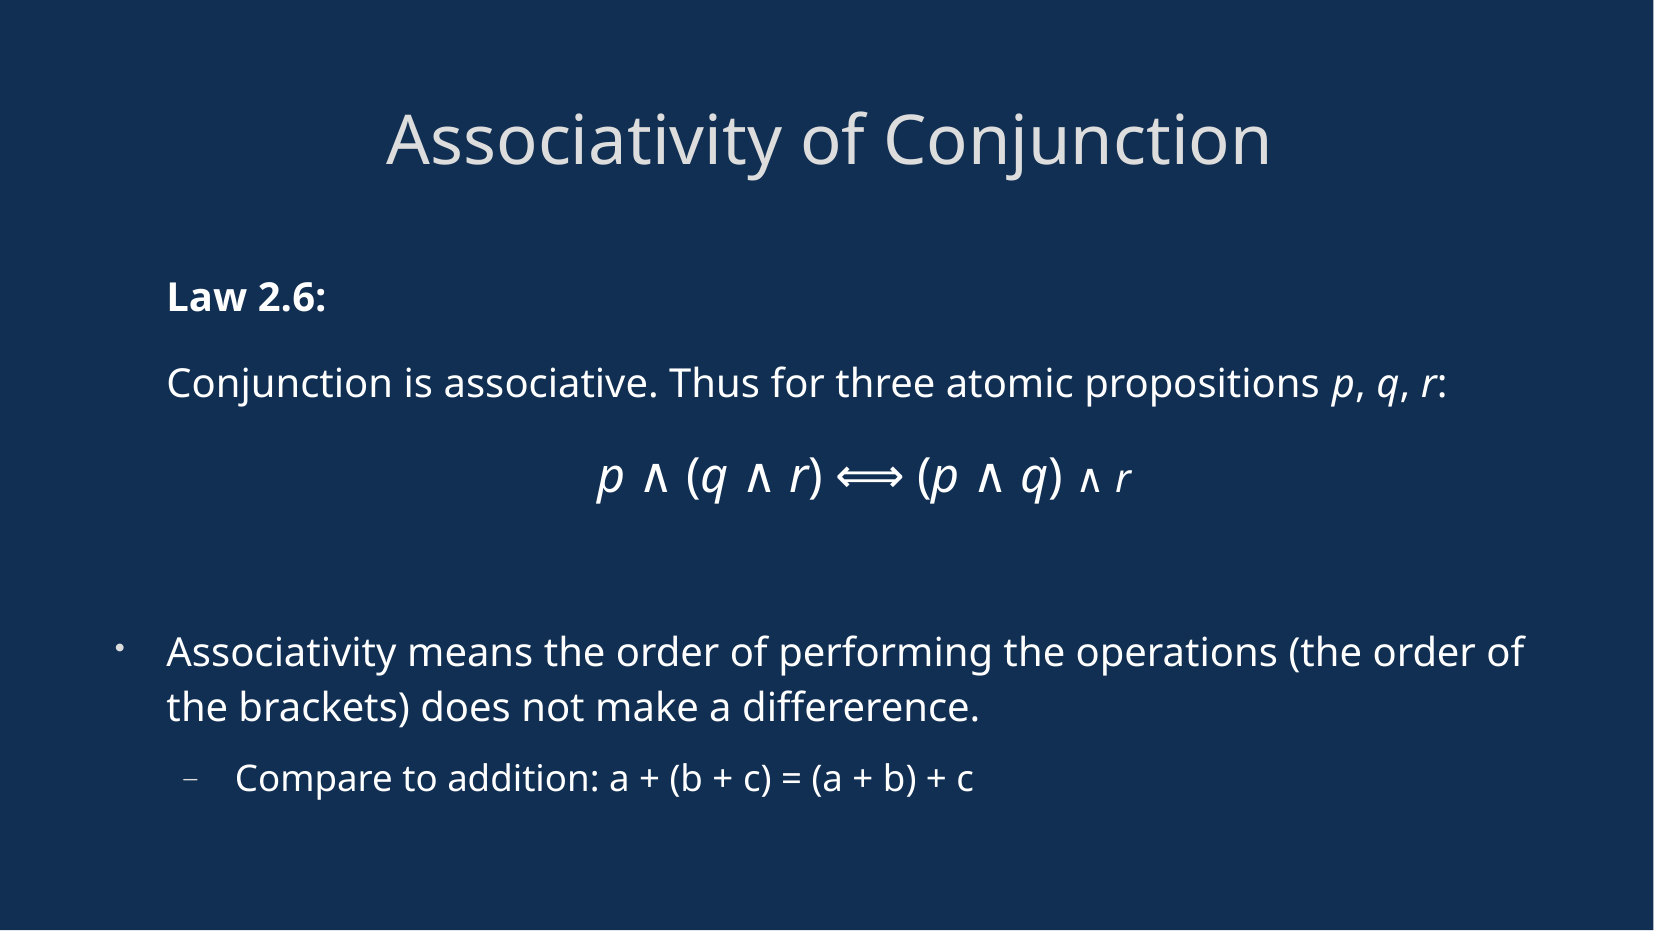

# Associativity of Conjunction
Law 2.6:
Conjunction is associative. Thus for three atomic propositions p, q, r:
p ∧ (q ∧ r) ⟺ (p ∧ q) ∧ r
Associativity means the order of performing the operations (the order of the brackets) does not make a differerence.
Compare to addition: a + (b + c) = (a + b) + c